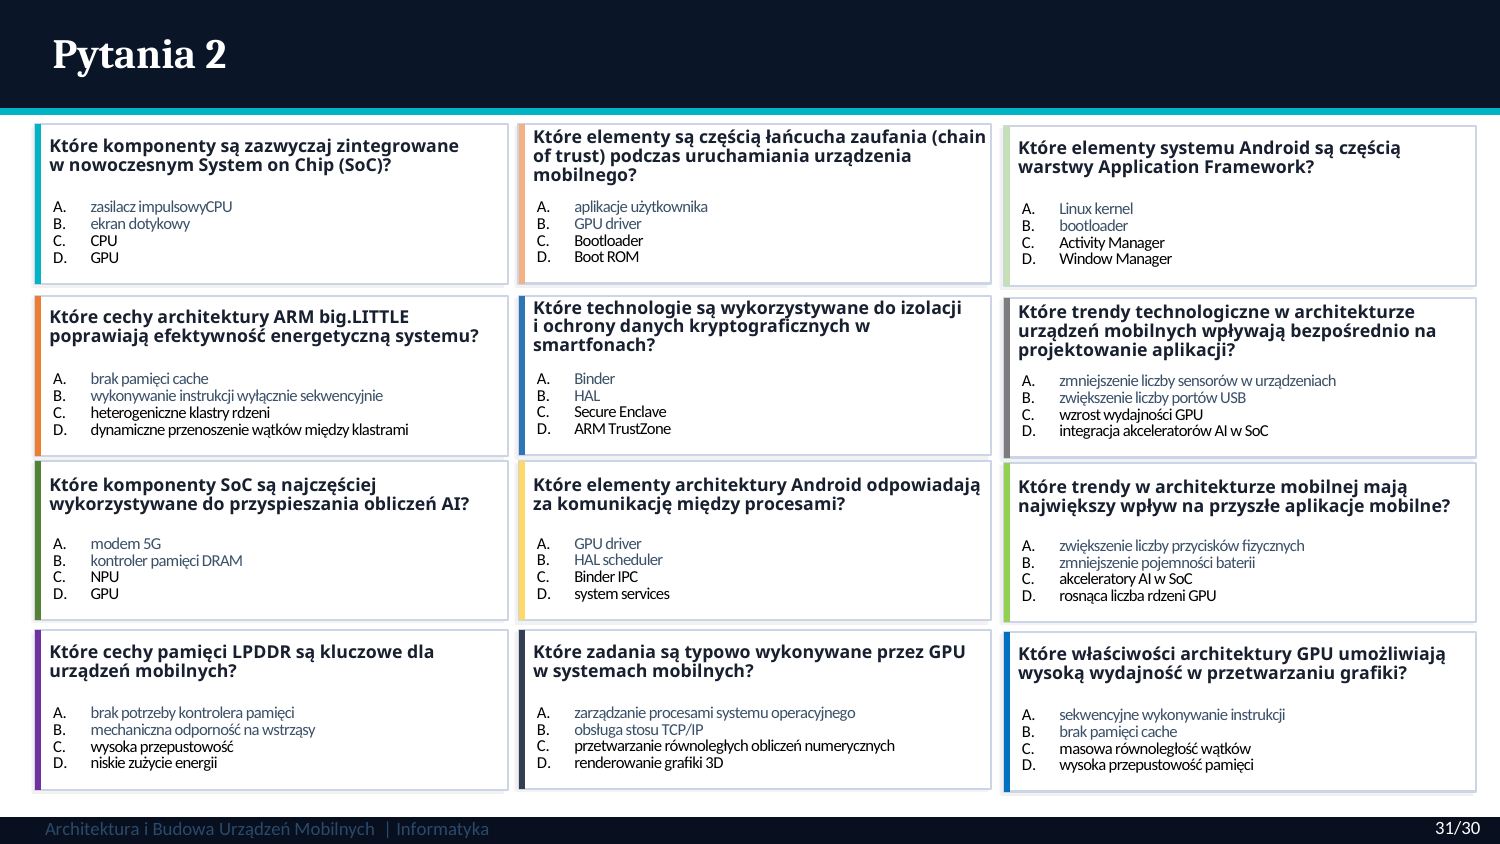

Pytania 2
Które elementy są częścią łańcucha zaufania (chain of trust) podczas uruchamiania urządzenia mobilnego?
aplikacje użytkownika
GPU driver
Bootloader
Boot ROM
Które komponenty są zazwyczaj zintegrowane
w nowoczesnym System on Chip (SoC)?
zasilacz impulsowyCPU
ekran dotykowy
CPU
GPU
Które elementy systemu Android są częścią
warstwy Application Framework?
Linux kernel
bootloader
Activity Manager
Window Manager
Które technologie są wykorzystywane do izolacji
i ochrony danych kryptograficznych w smartfonach?
Binder
HAL
Secure Enclave
ARM TrustZone
Które cechy architektury ARM big.LITTLE poprawiają efektywność energetyczną systemu?
brak pamięci cache
wykonywanie instrukcji wyłącznie sekwencyjnie
heterogeniczne klastry rdzeni
dynamiczne przenoszenie wątków między klastrami
Które trendy technologiczne w architekturze urządzeń mobilnych wpływają bezpośrednio na projektowanie aplikacji?
zmniejszenie liczby sensorów w urządzeniach
zwiększenie liczby portów USB
wzrost wydajności GPU
integracja akceleratorów AI w SoC
Które elementy architektury Android odpowiadają za komunikację między procesami?
GPU driver
HAL scheduler
Binder IPC
system services
Które komponenty SoC są najczęściej wykorzystywane do przyspieszania obliczeń AI?
modem 5G
kontroler pamięci DRAM
NPU
GPU
Które trendy w architekturze mobilnej mają największy wpływ na przyszłe aplikacje mobilne?
zwiększenie liczby przycisków fizycznych
zmniejszenie pojemności baterii
akceleratory AI w SoC
rosnąca liczba rdzeni GPU
Które zadania są typowo wykonywane przez GPU
w systemach mobilnych?
zarządzanie procesami systemu operacyjnego
obsługa stosu TCP/IP
przetwarzanie równoległych obliczeń numerycznych
renderowanie grafiki 3D
Które cechy pamięci LPDDR są kluczowe dla urządzeń mobilnych?
brak potrzeby kontrolera pamięci
mechaniczna odporność na wstrząsy
wysoka przepustowość
niskie zużycie energii
Które właściwości architektury GPU umożliwiają wysoką wydajność w przetwarzaniu grafiki?
sekwencyjne wykonywanie instrukcji
brak pamięci cache
masowa równoległość wątków
wysoka przepustowość pamięci
Architektura i Budowa Urządzeń Mobilnych | Informatyka